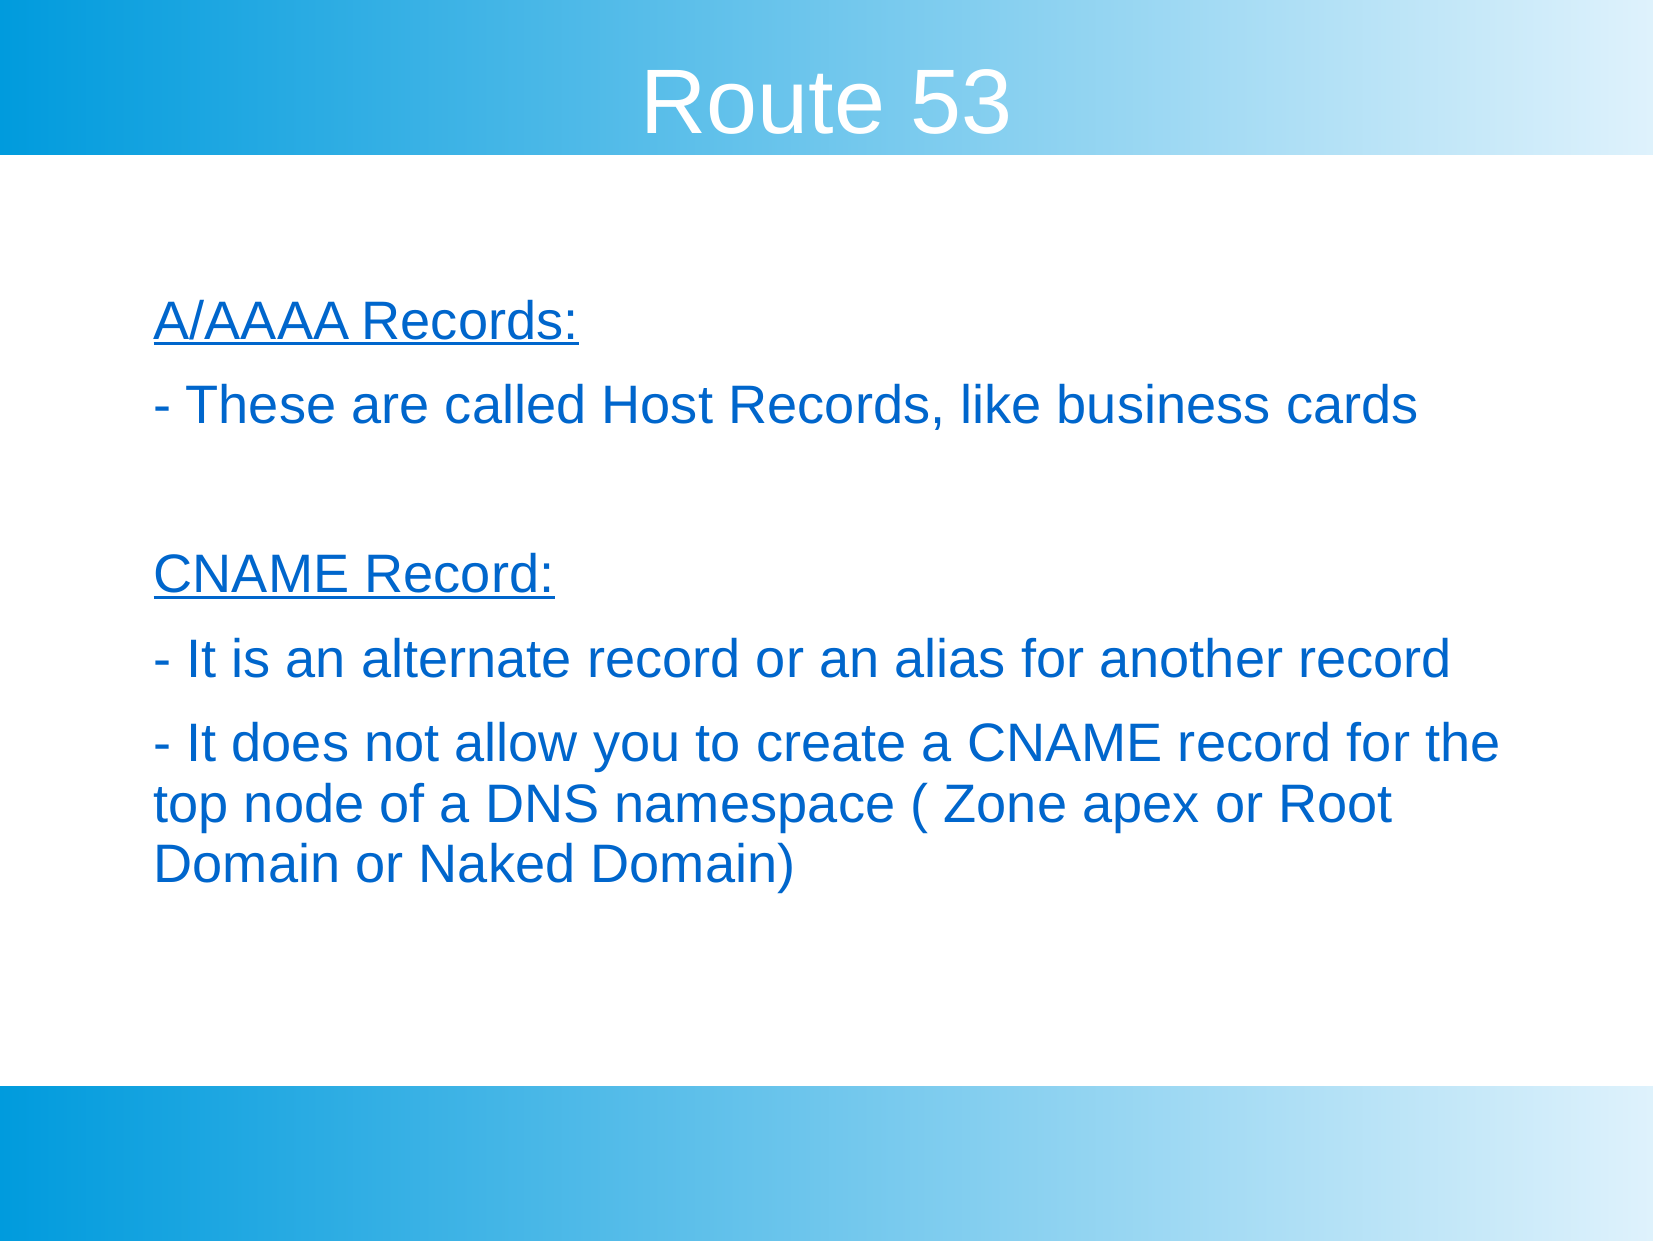

# Route 53
A/AAAA Records:
- These are called Host Records, like business cards
CNAME Record:
- It is an alternate record or an alias for another record
- It does not allow you to create a CNAME record for the top node of a DNS namespace ( Zone apex or Root Domain or Naked Domain)